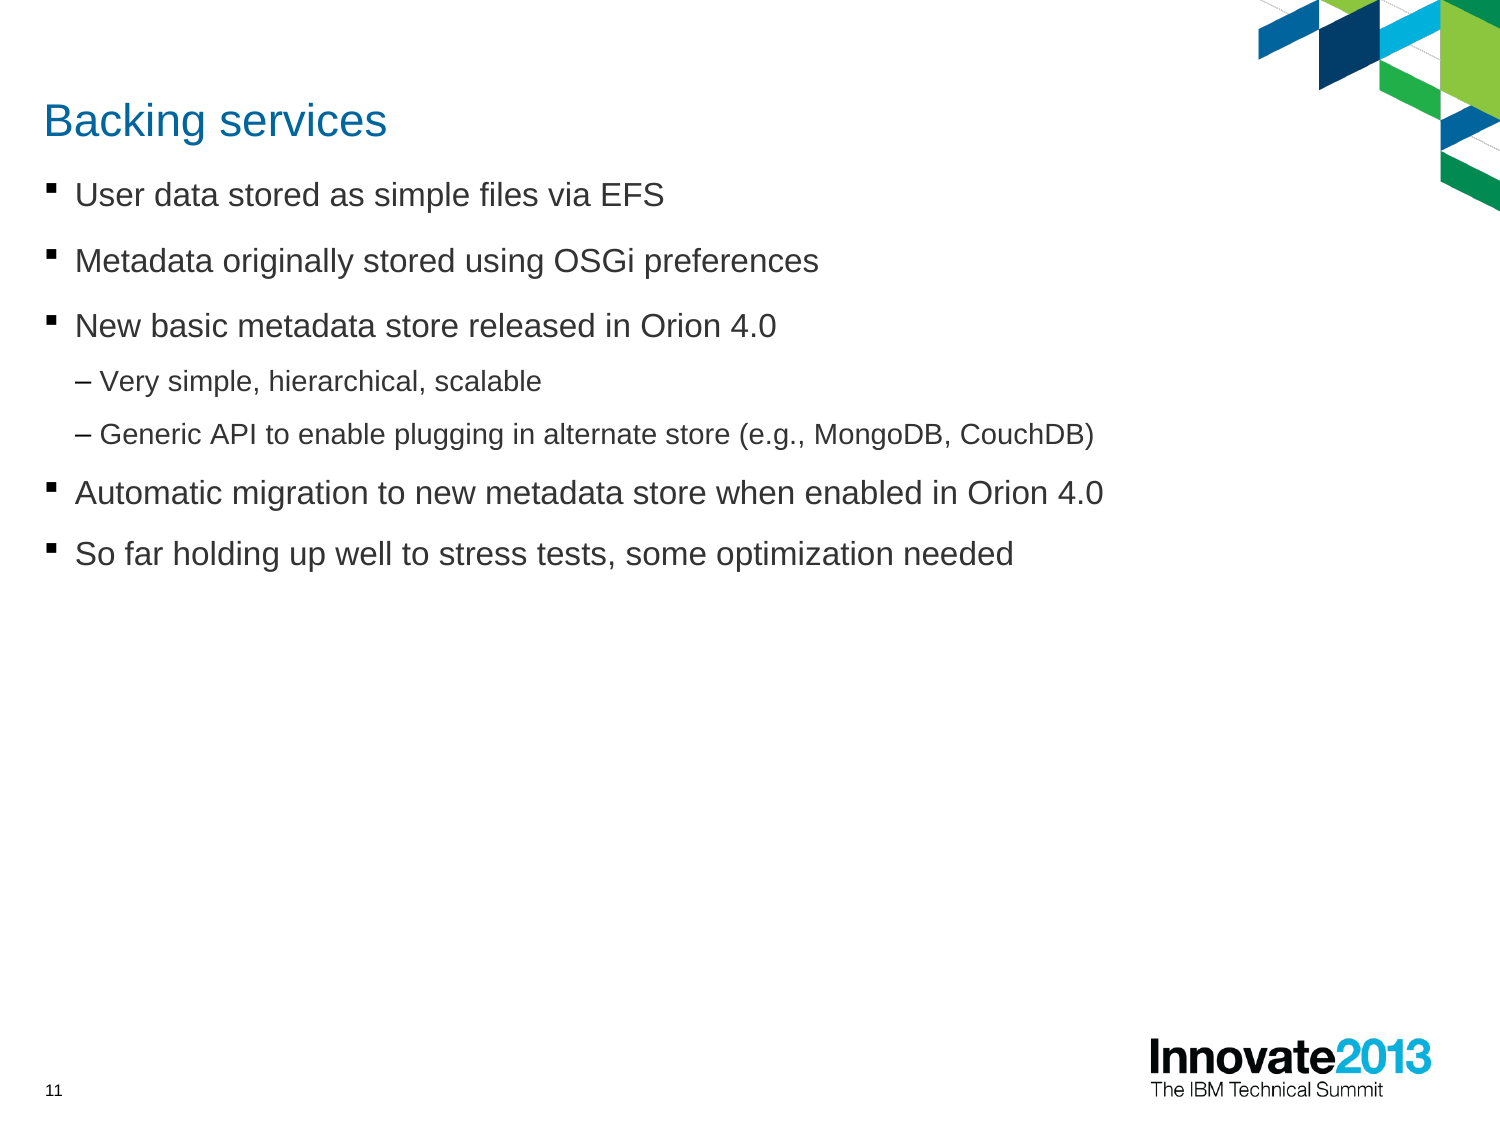

# Backing services
User data stored as simple files via EFS
Metadata originally stored using OSGi preferences
New basic metadata store released in Orion 4.0
Very simple, hierarchical, scalable
Generic API to enable plugging in alternate store (e.g., MongoDB, CouchDB)
Automatic migration to new metadata store when enabled in Orion 4.0
So far holding up well to stress tests, some optimization needed